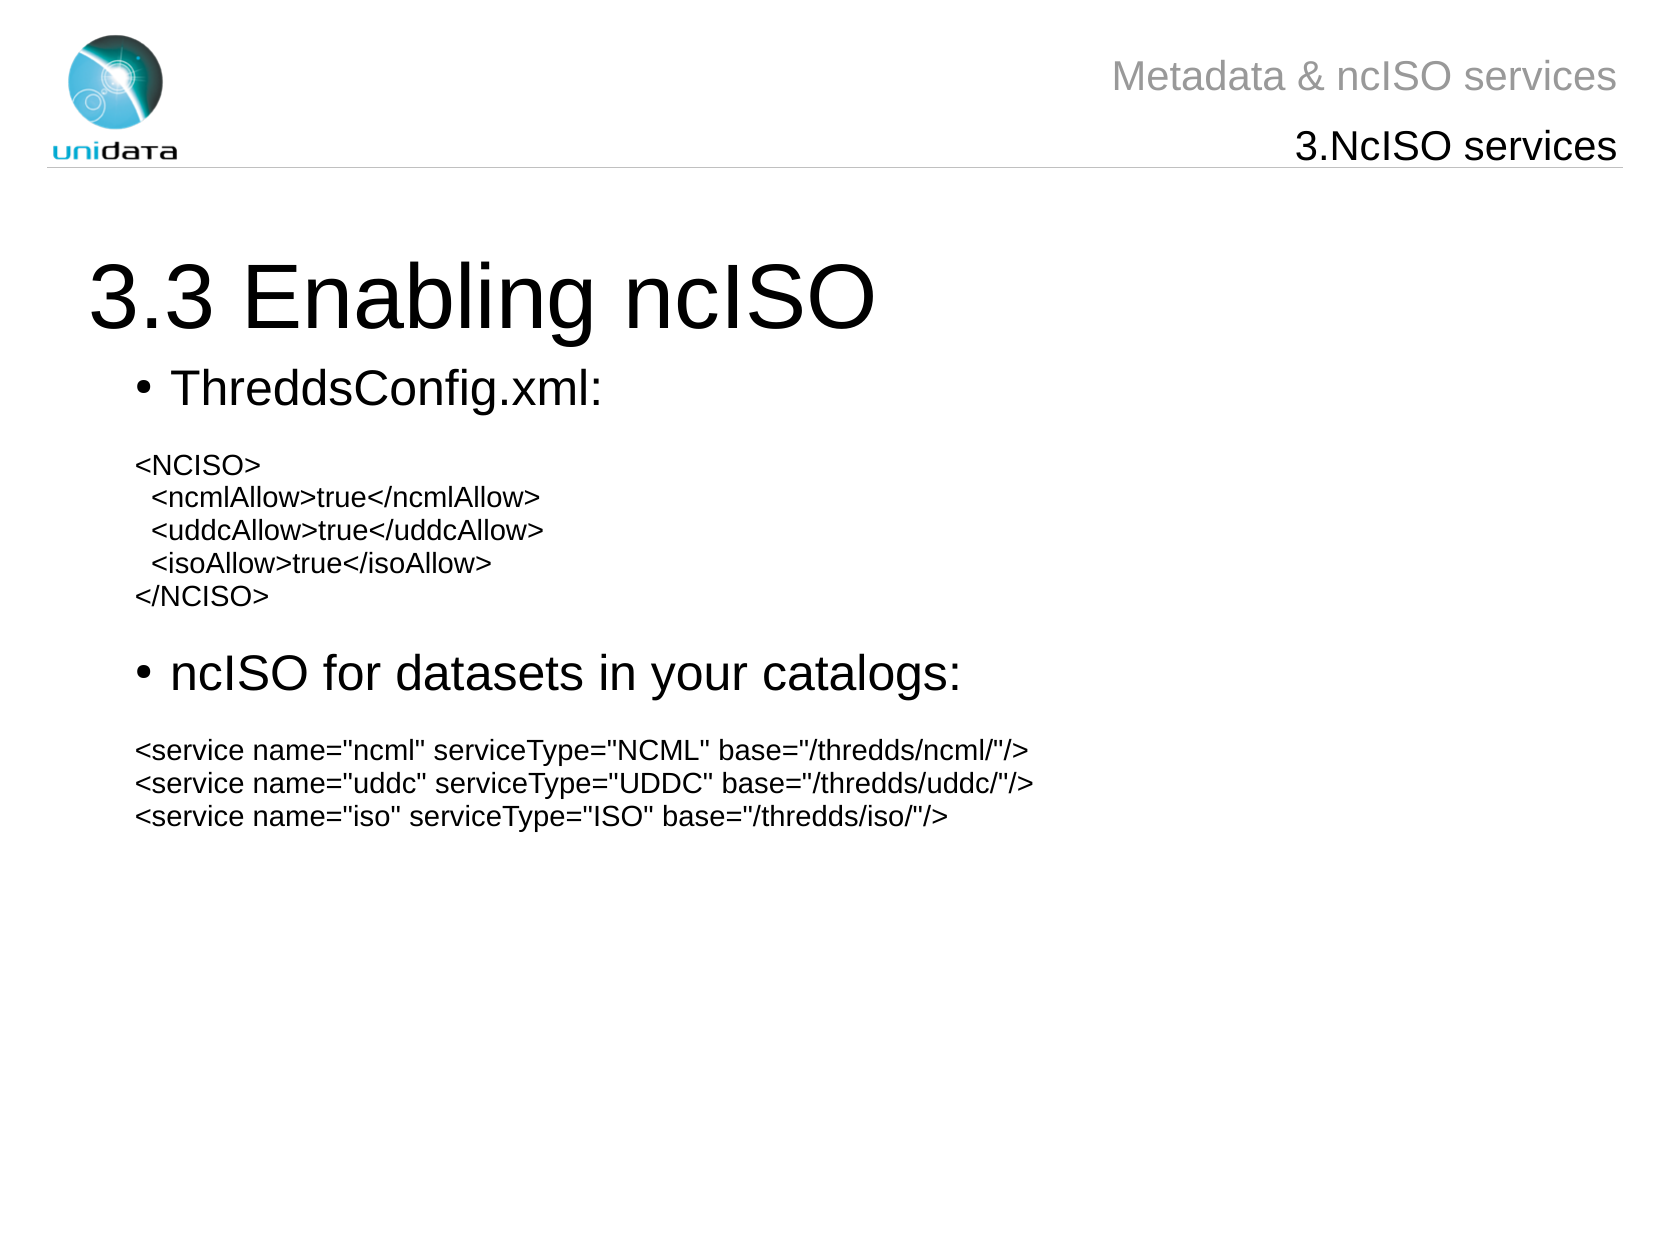

Metadata & ncISO services
3.NcISO services
# 3.3 Enabling ncISO
ThreddsConfig.xml:
<NCISO>
 <ncmlAllow>true</ncmlAllow>
 <uddcAllow>true</uddcAllow>
 <isoAllow>true</isoAllow>
</NCISO>
ncISO for datasets in your catalogs:
<service name="ncml" serviceType="NCML" base="/thredds/ncml/"/>
<service name="uddc" serviceType="UDDC" base="/thredds/uddc/"/>
<service name="iso" serviceType="ISO" base="/thredds/iso/"/>